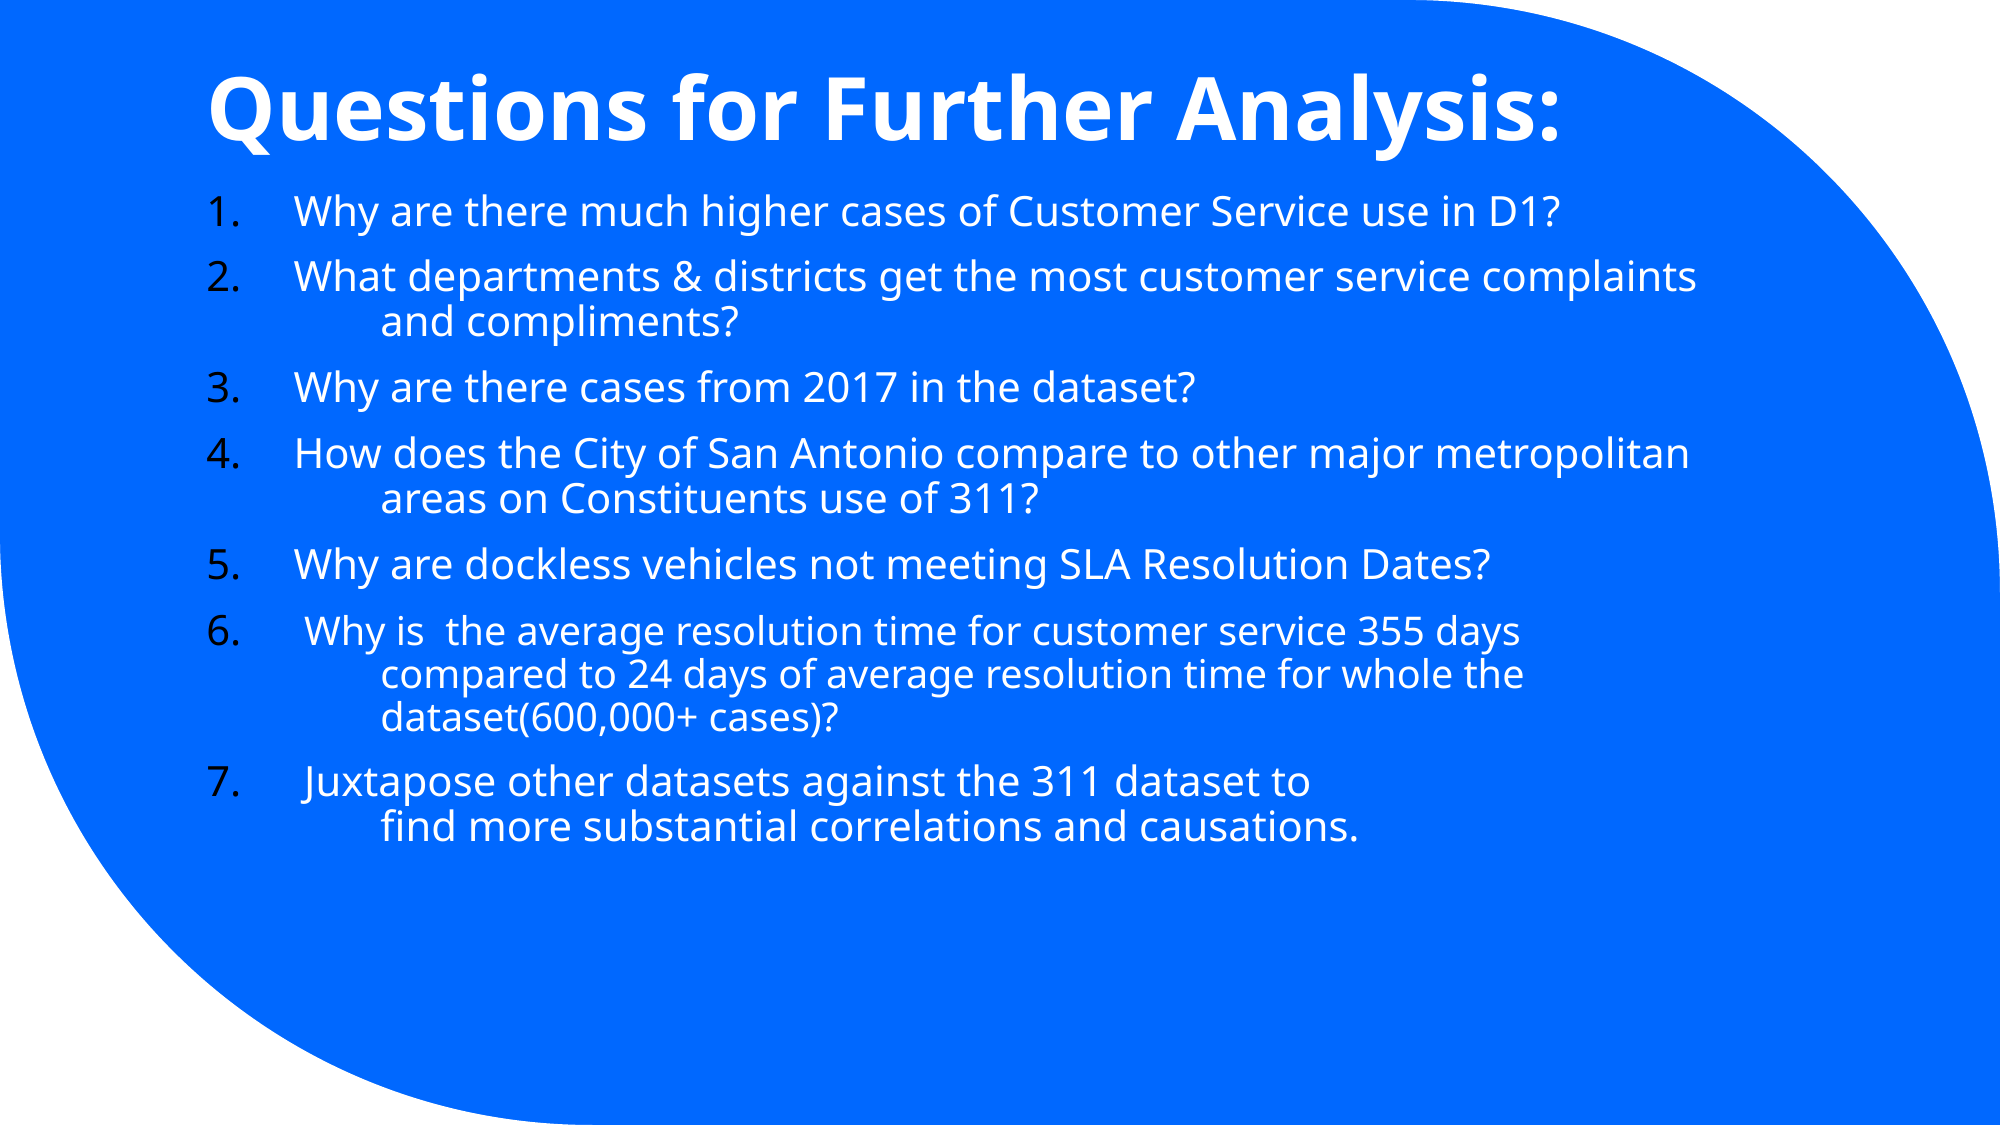

# Questions for Further Analysis:
Why are there much higher cases of Customer Service use in D1?
What departments & districts get the most customer service complaints and compliments?
Why are there cases from 2017 in the dataset?
How does the City of San Antonio compare to other major metropolitan areas on Constituents use of 311?
Why are dockless vehicles not meeting SLA Resolution Dates?
 Why is  the average resolution time for customer service 355 days compared to 24 days of average resolution time for whole the dataset(600,000+ cases)?
 Juxtapose other datasets against the 311 dataset to find more substantial correlations and causations.